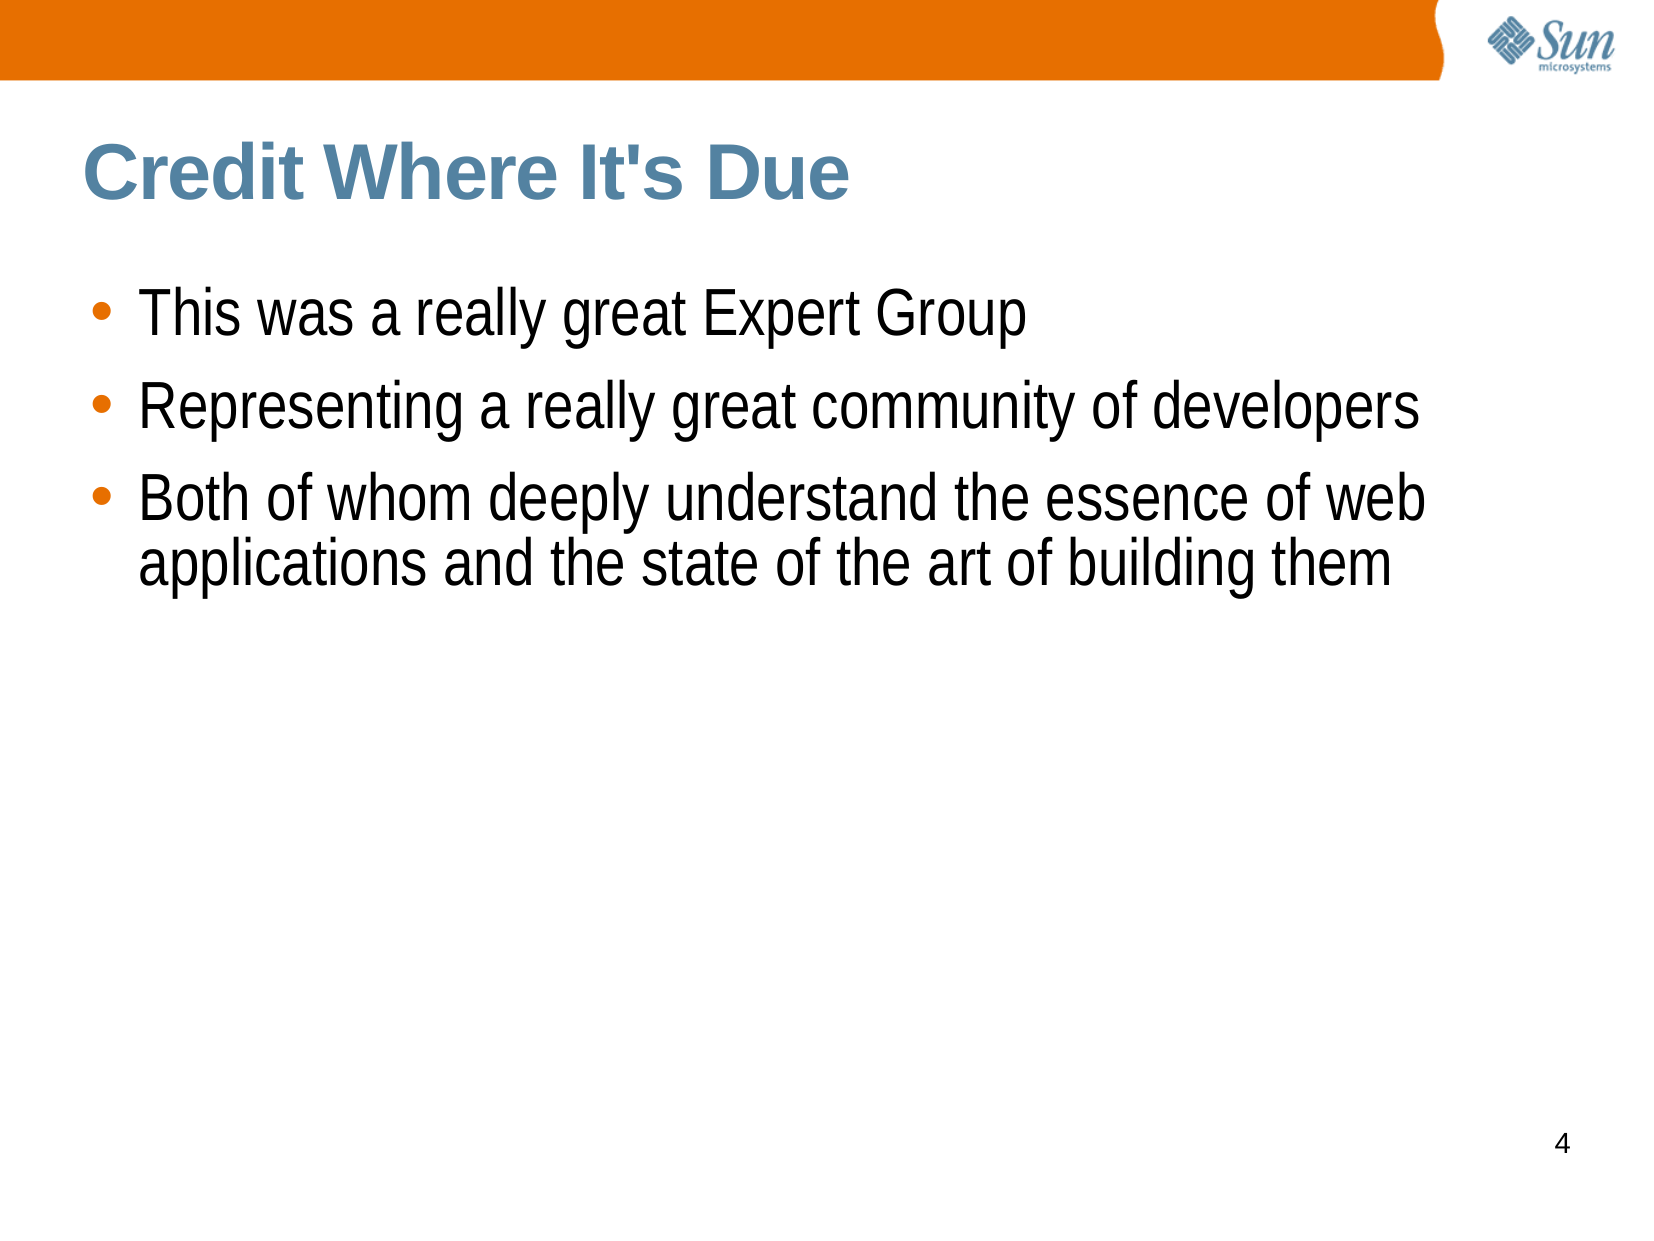

# Credit Where It's Due
This was a really great Expert Group
Representing a really great community of developers
Both of whom deeply understand the essence of web applications and the state of the art of building them
4